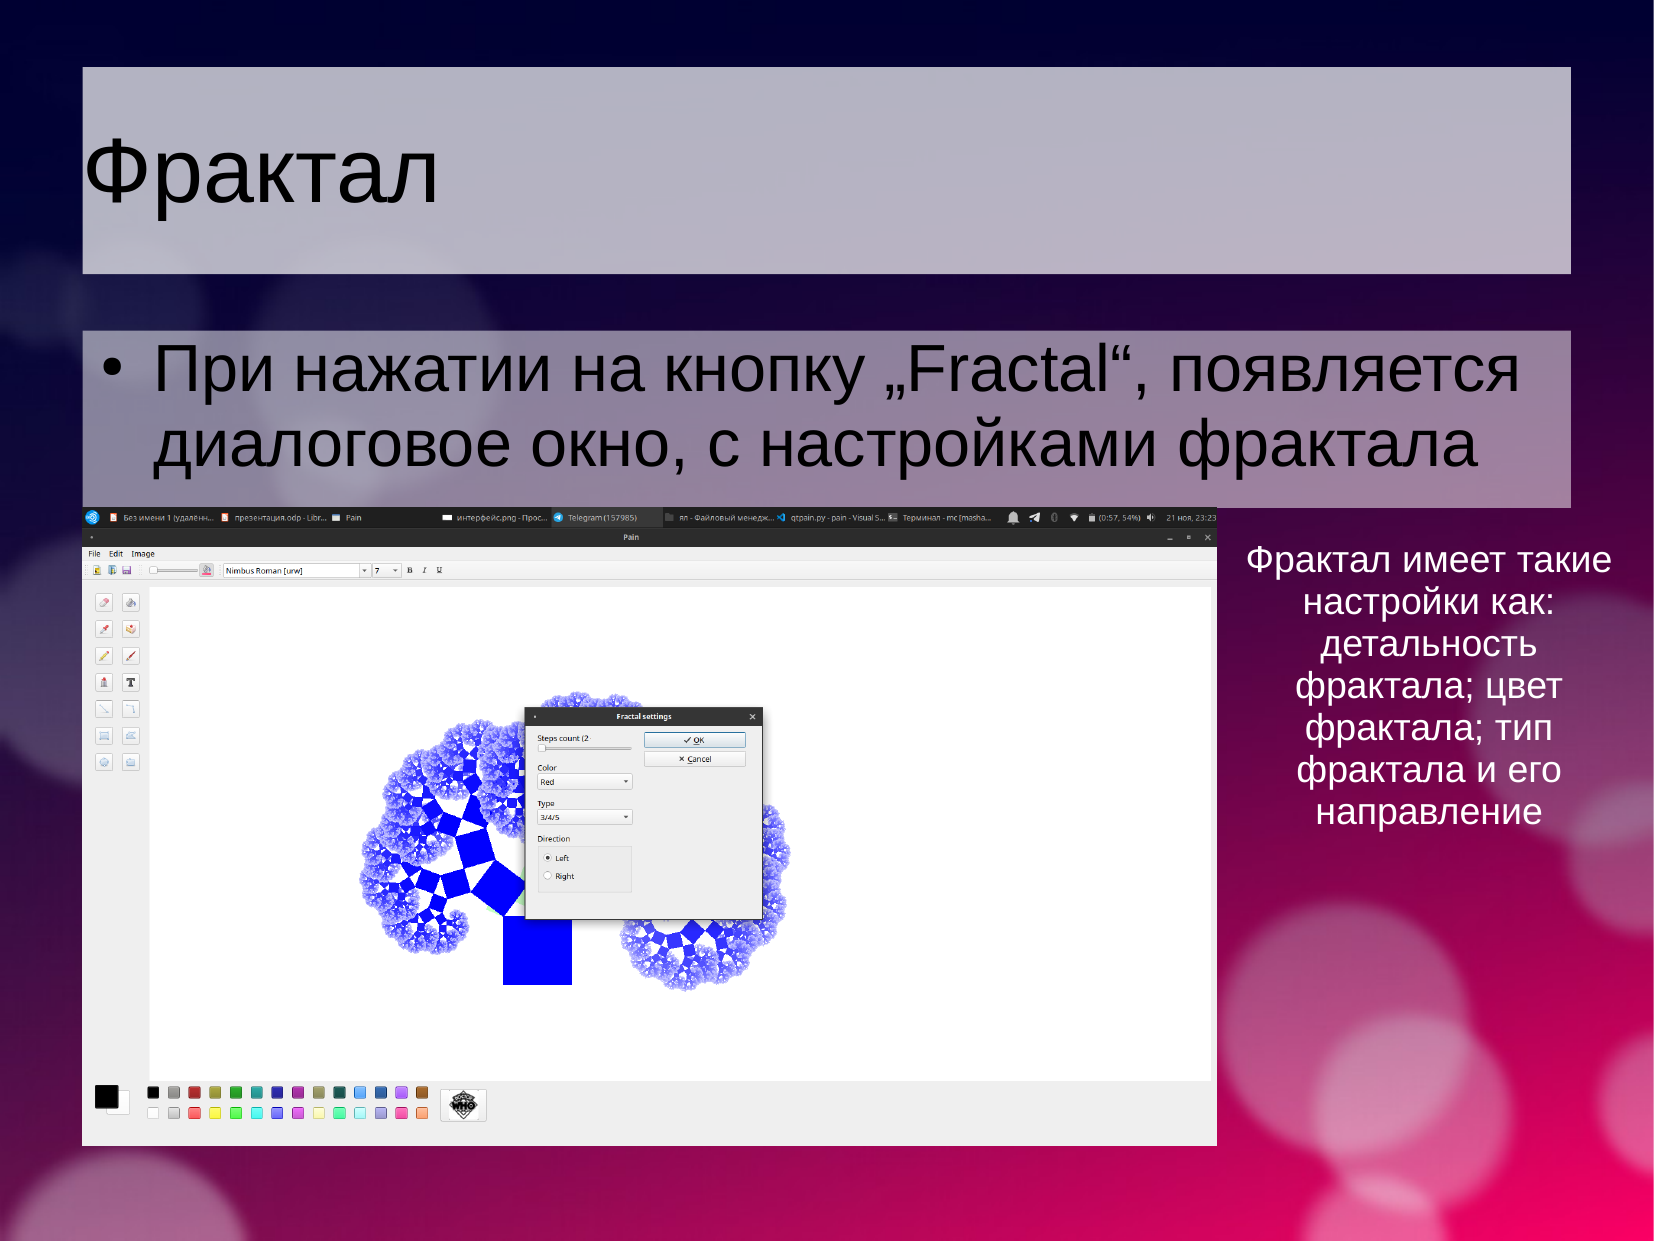

# Фрактал
При нажатии на кнопку „Fractal“, появляется диалоговое окно, с настройками фрактала
Фрактал имеет такие настройки как: детальность фрактала; цвет фрактала; тип фрактала и его направление